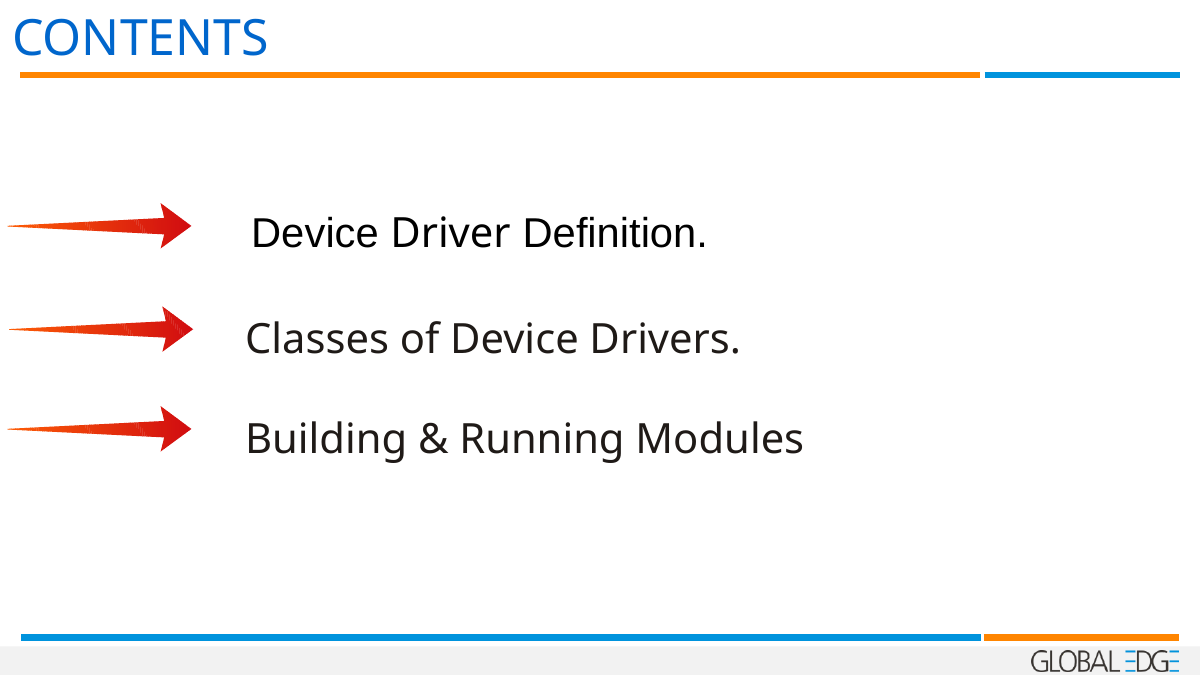

# CONTENTS
Device Driver Definition.
Classes of Device Drivers.
Building & Running Modules